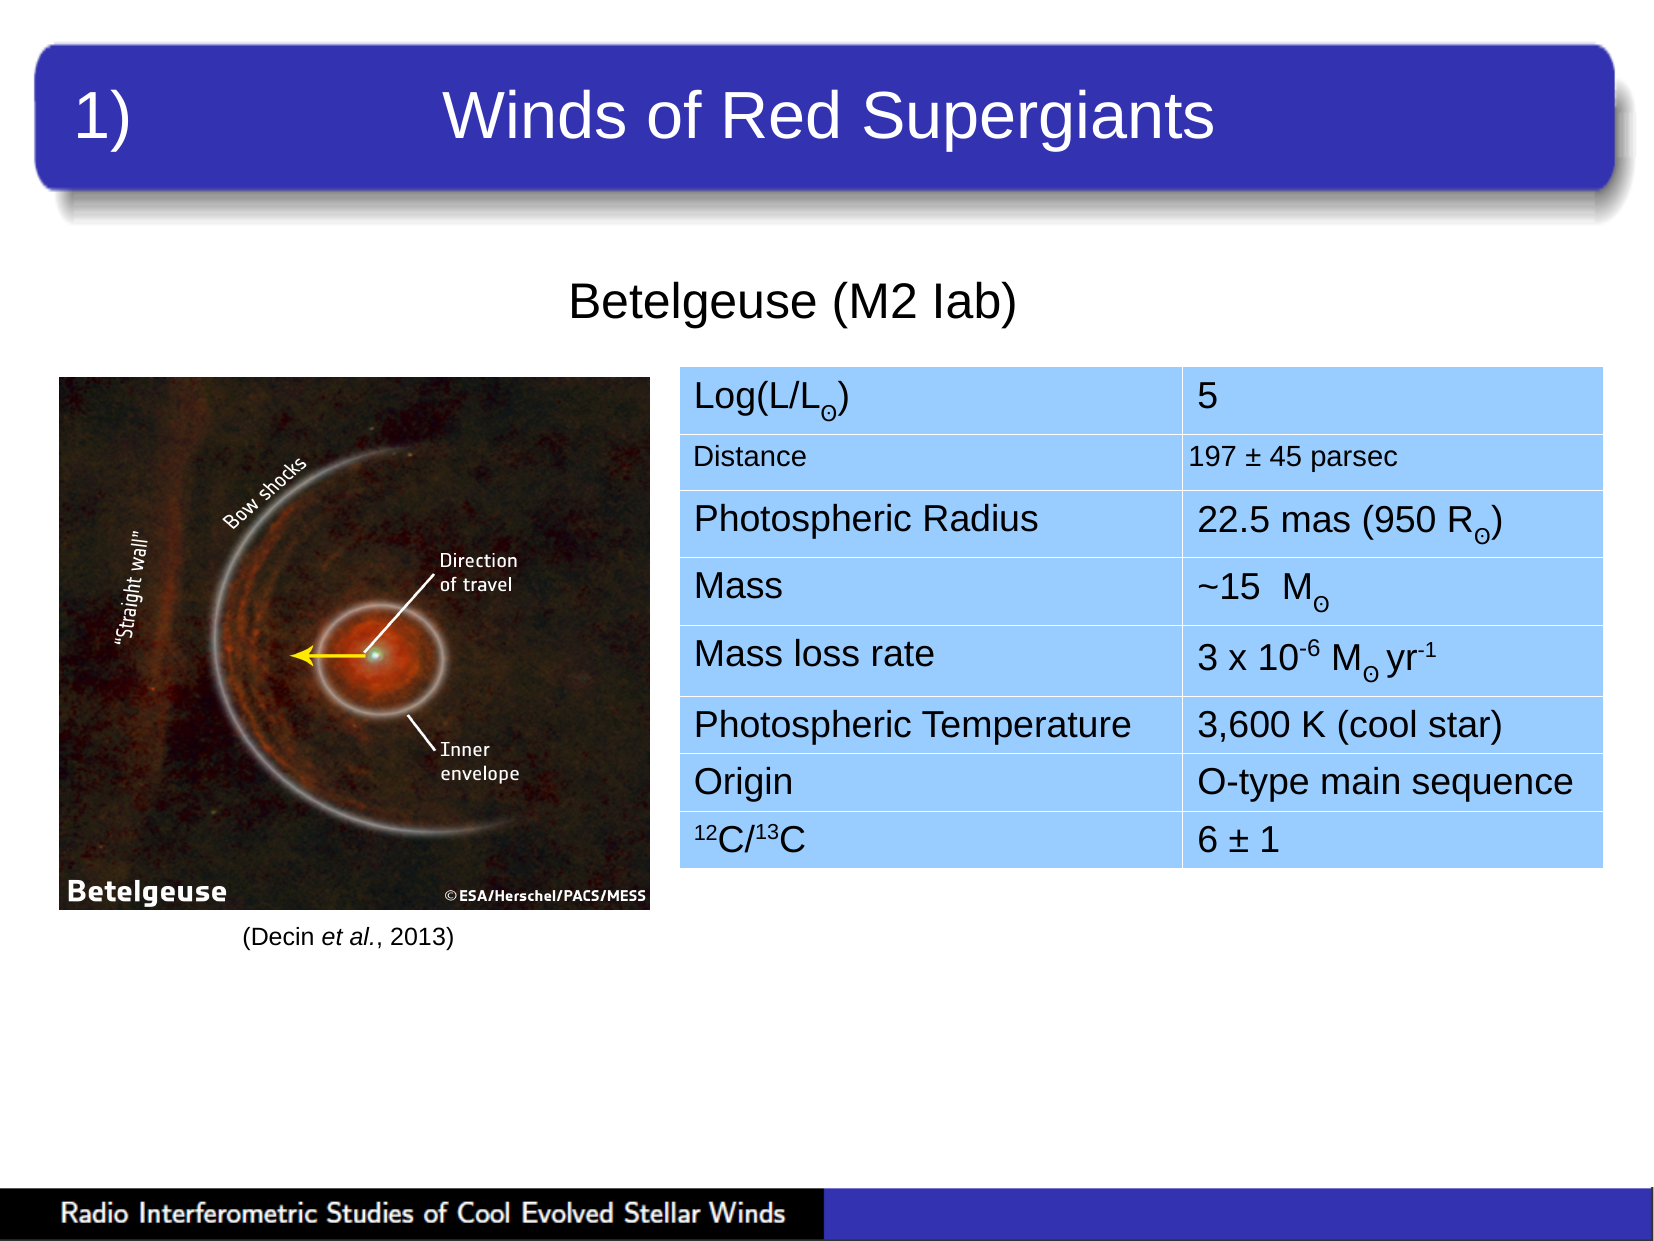

1) 				Winds of Red Supergiants
Betelgeuse (M2 Iab)
| Log(L/Lʘ) | 5 |
| --- | --- |
| Distance | 197 ± 45 parsec |
| Photospheric Radius | 22.5 mas (950 Rʘ) |
| Mass | ~15 Mʘ |
| Mass loss rate | 3 x 10-6 Mʘ yr-1 |
| Photospheric Temperature | 3,600 K (cool star) |
| Origin | O-type main sequence |
| 12C/13C | 6 ± 1 |
(Decin et al., 2013)